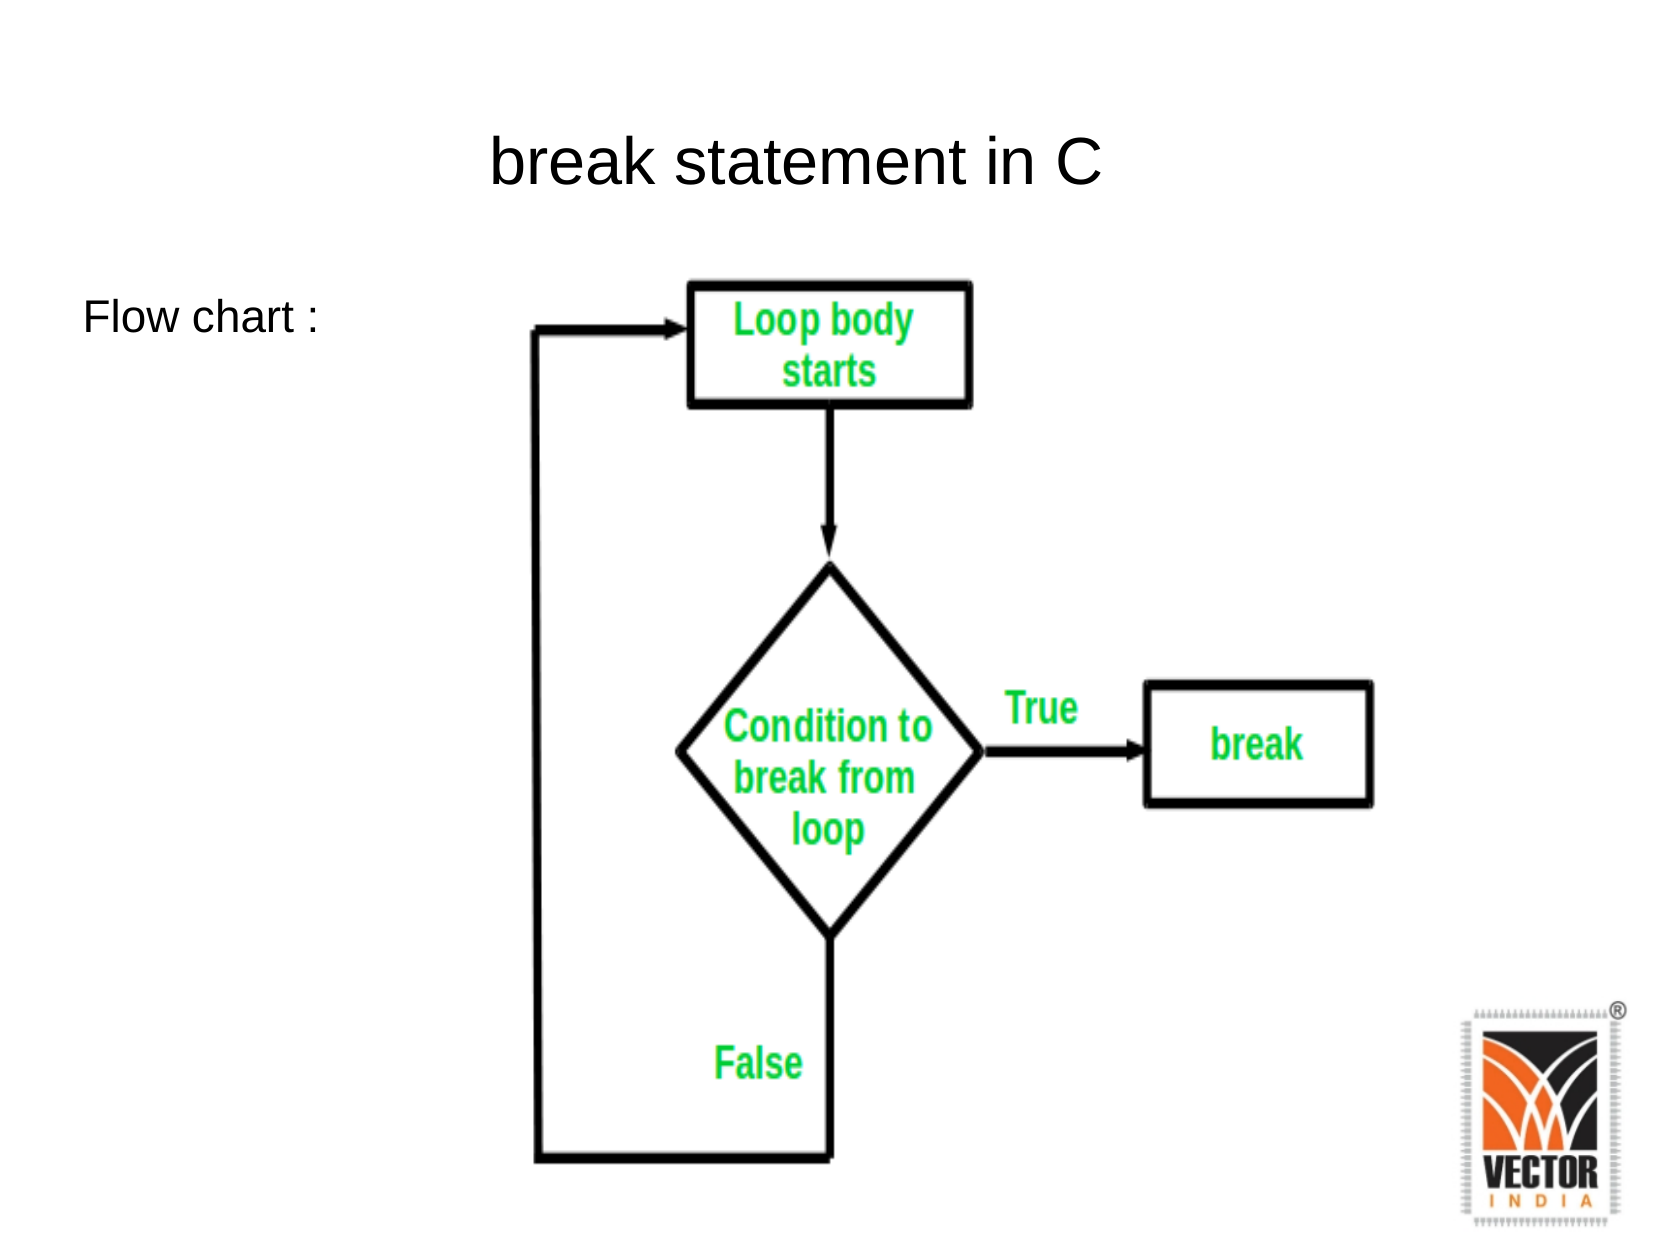

Flow chart :
# break statement in C